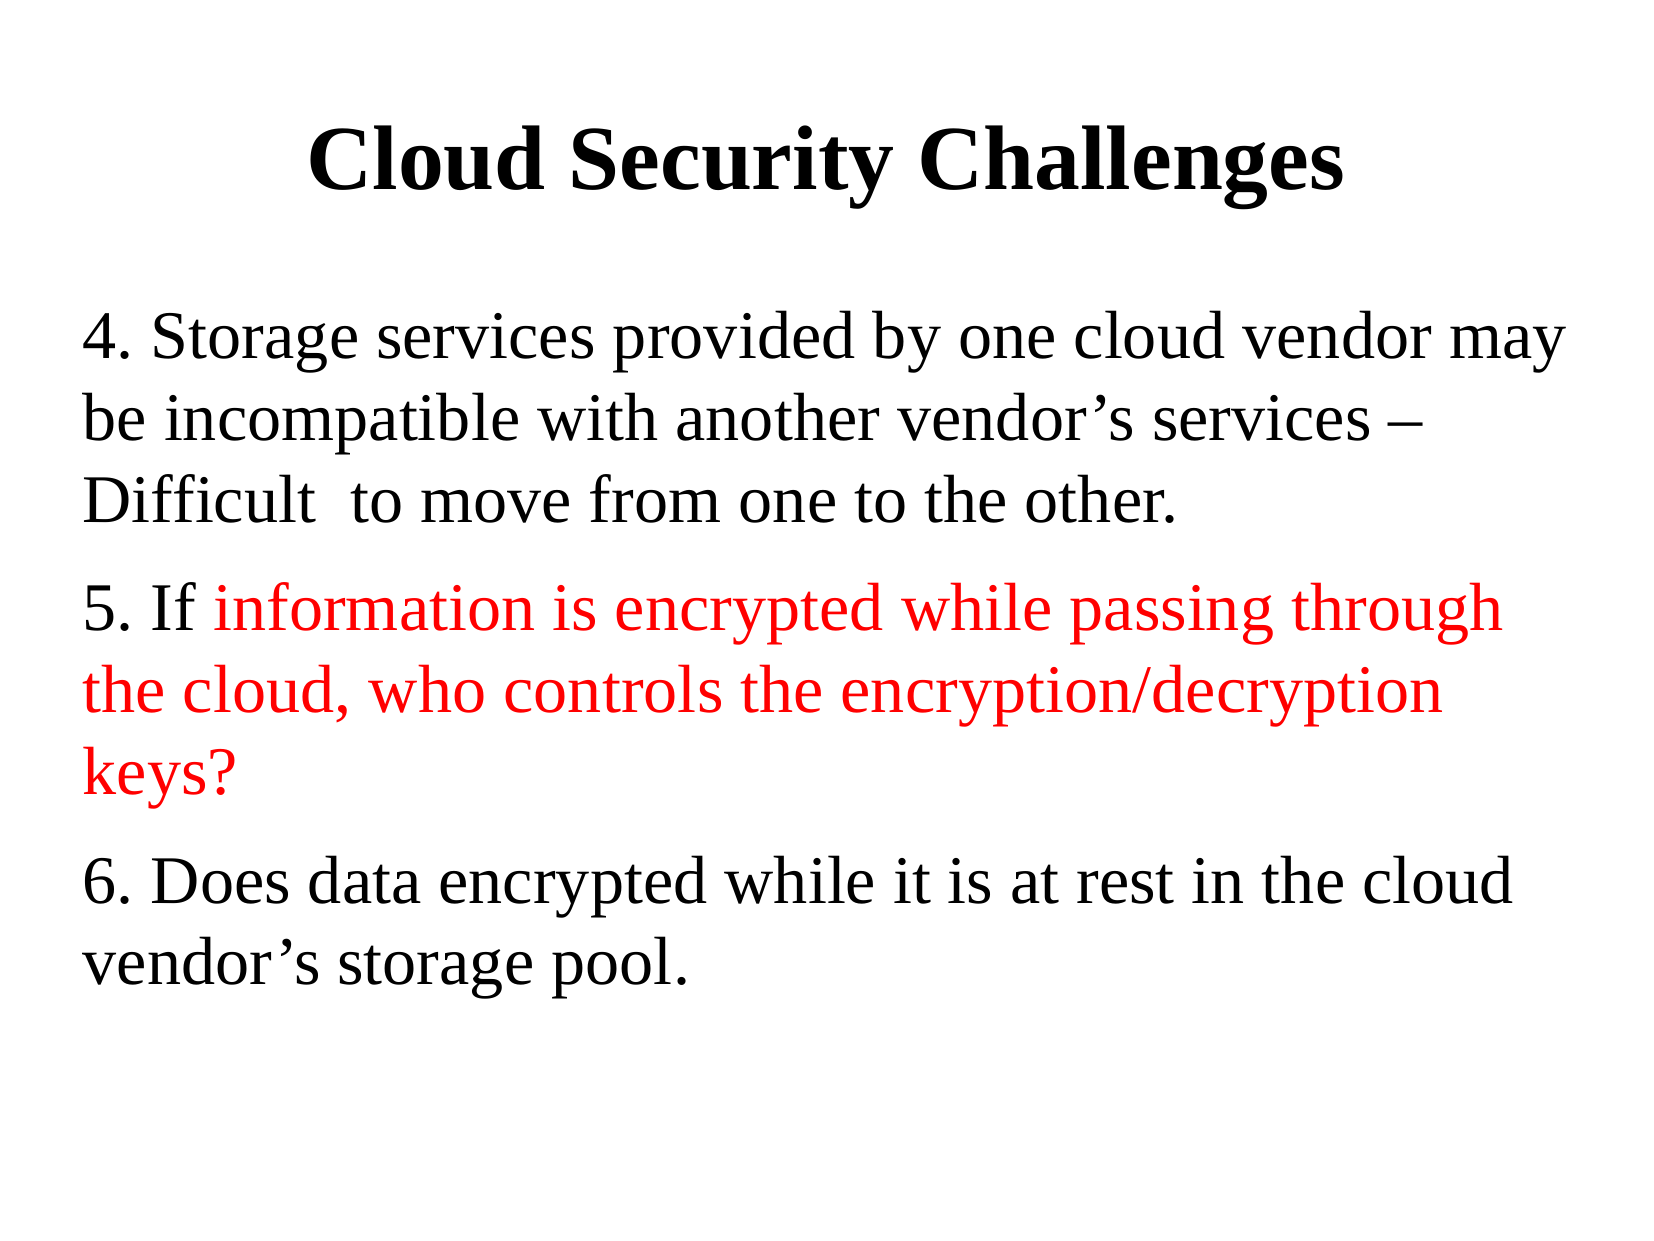

# Cloud Security Challenges
4. Storage services provided by one cloud vendor may be incompatible with another vendor’s services – Difficult to move from one to the other.
5. If information is encrypted while passing through the cloud, who controls the encryption/decryption keys?
6. Does data encrypted while it is at rest in the cloud vendor’s storage pool.